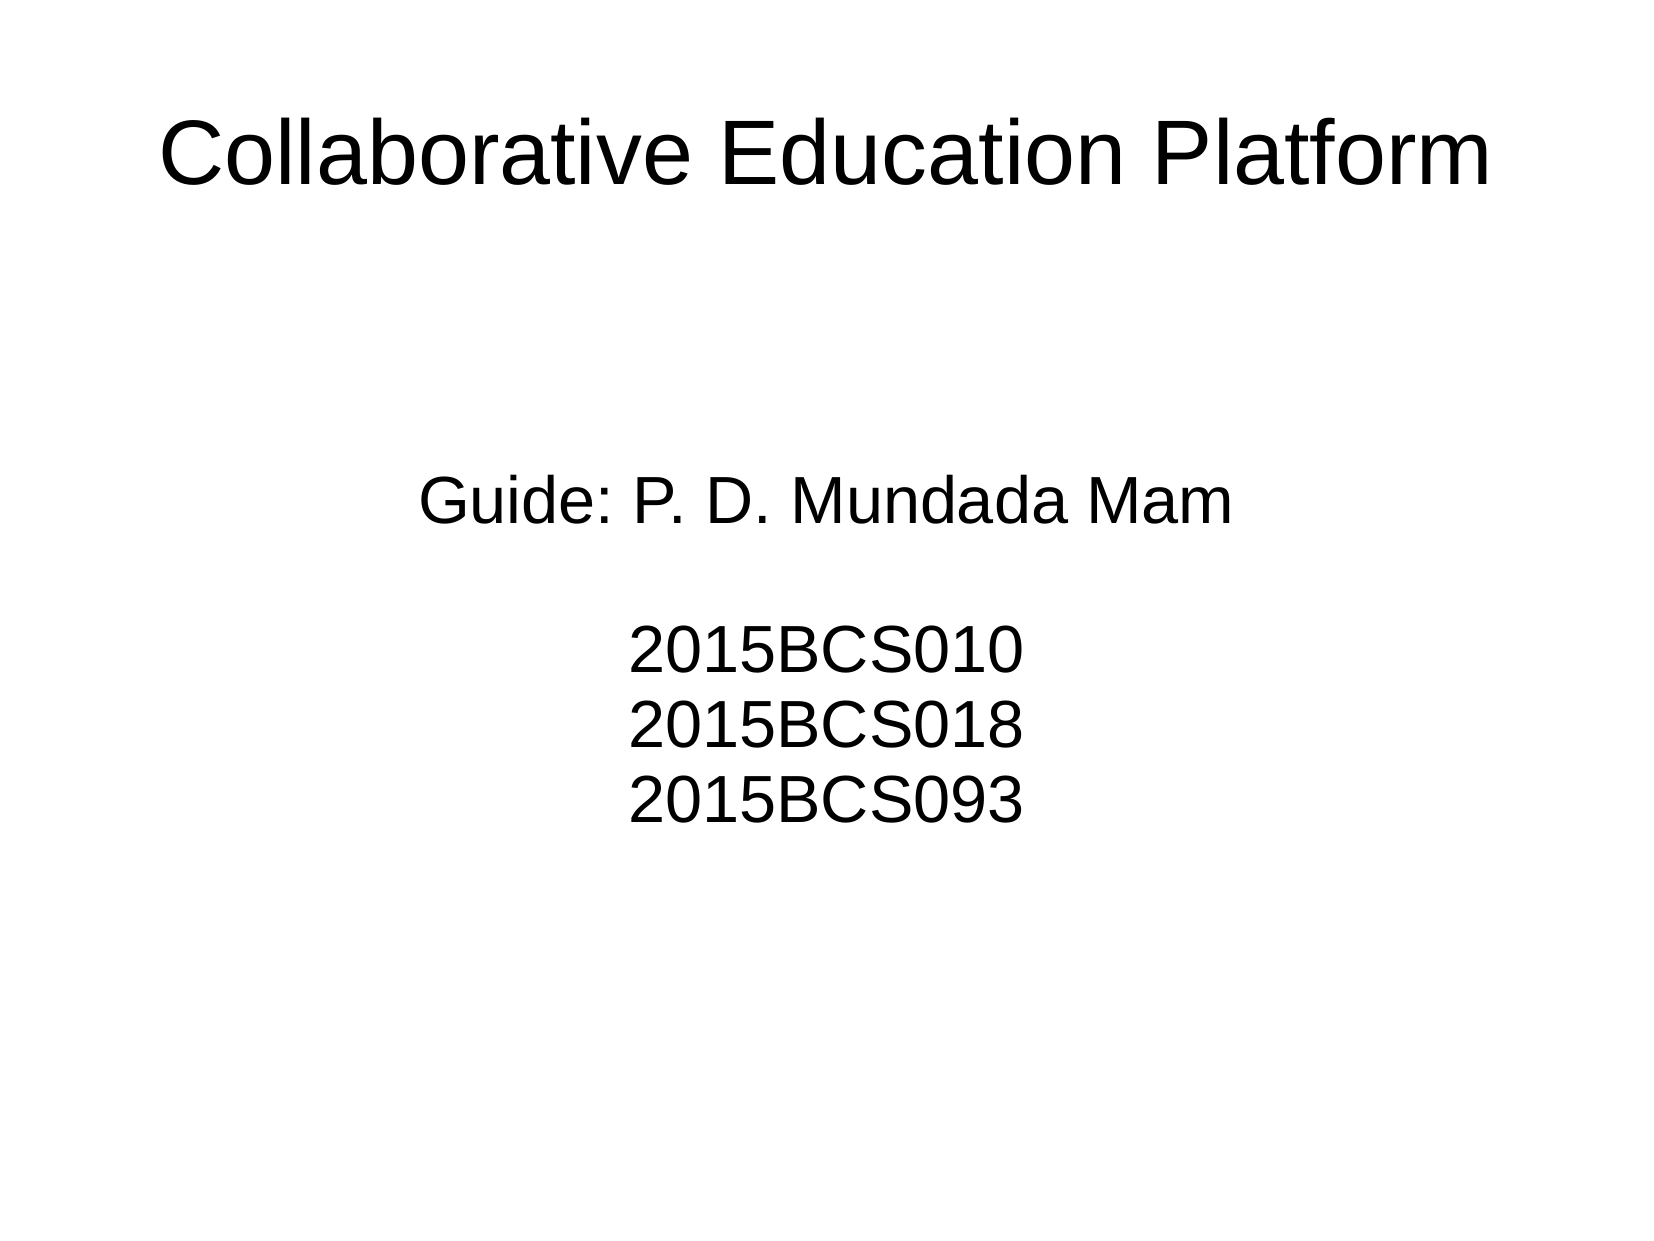

# Collaborative Education Platform
Guide: P. D. Mundada Mam
2015BCS010
2015BCS018
2015BCS093